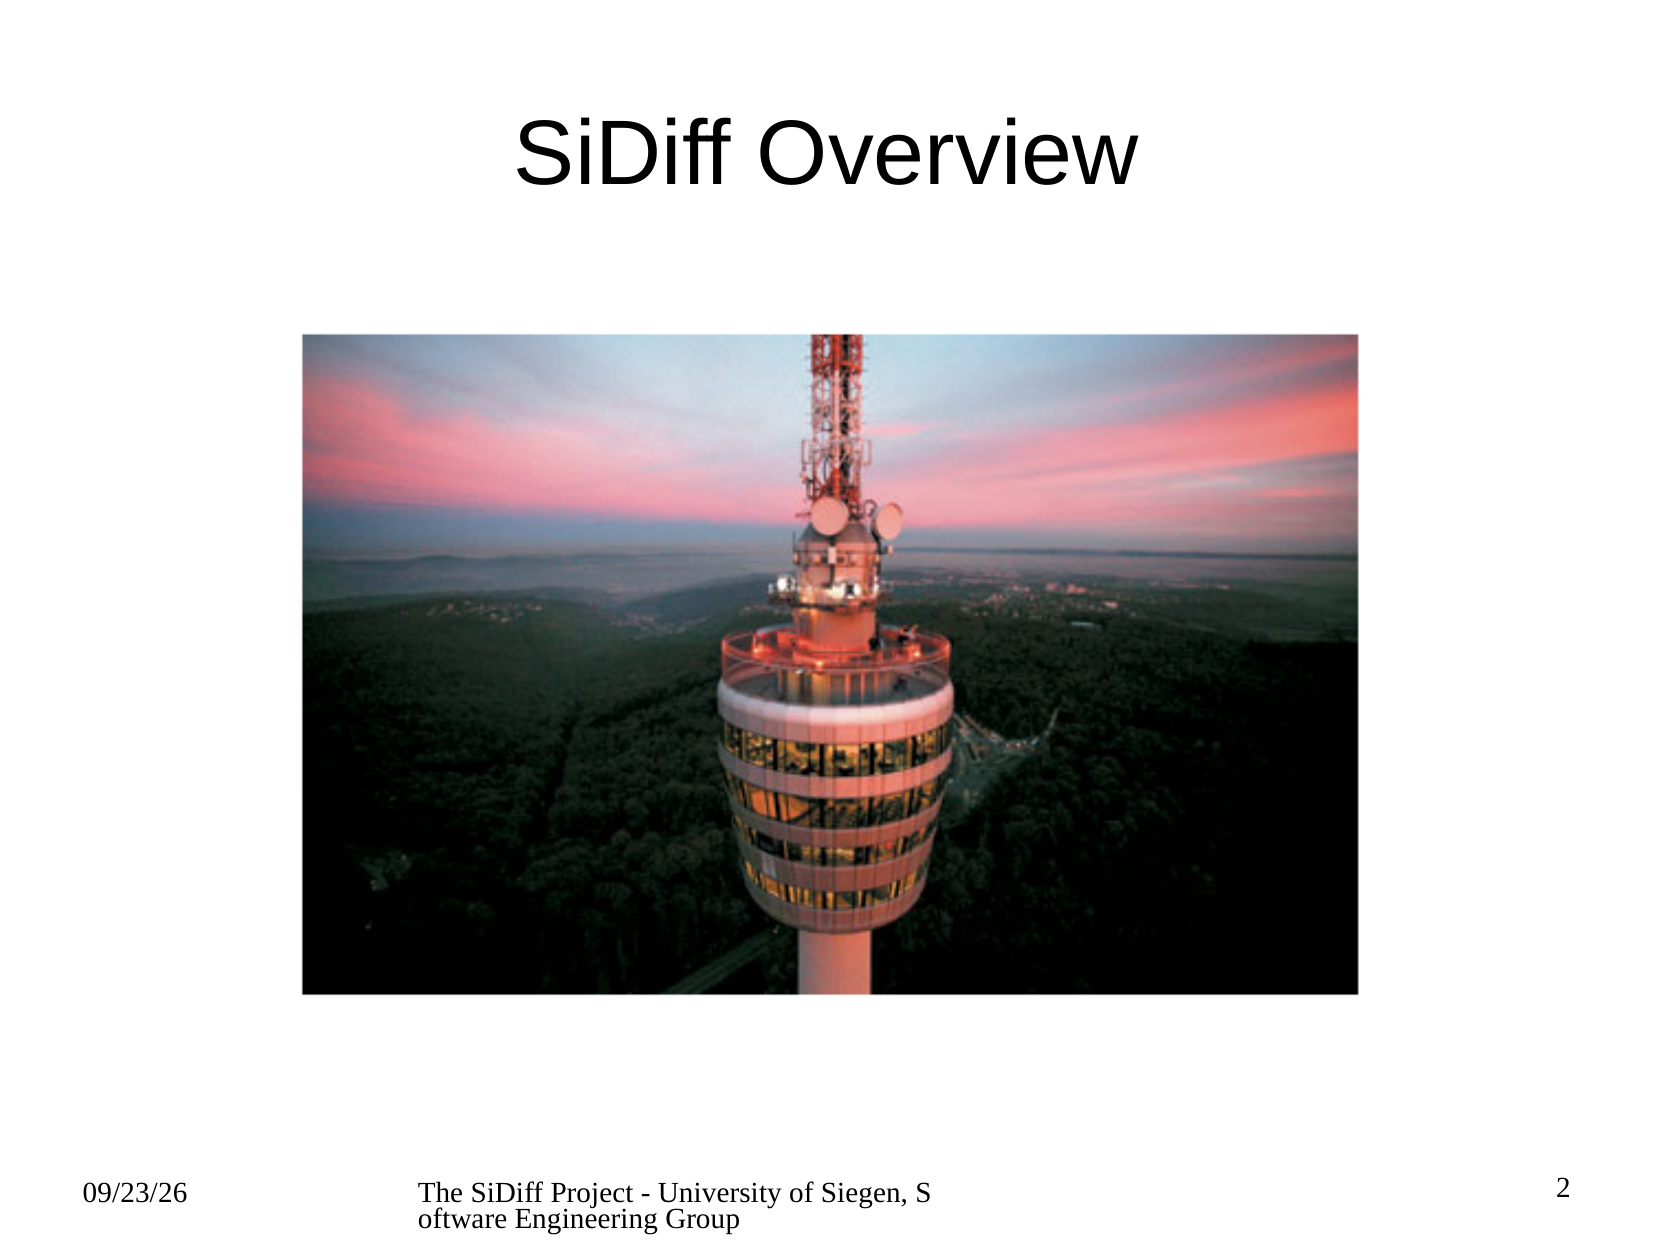

# SiDiff Overview
2
The SiDiff Project - University of Siegen, Software Engineering Group